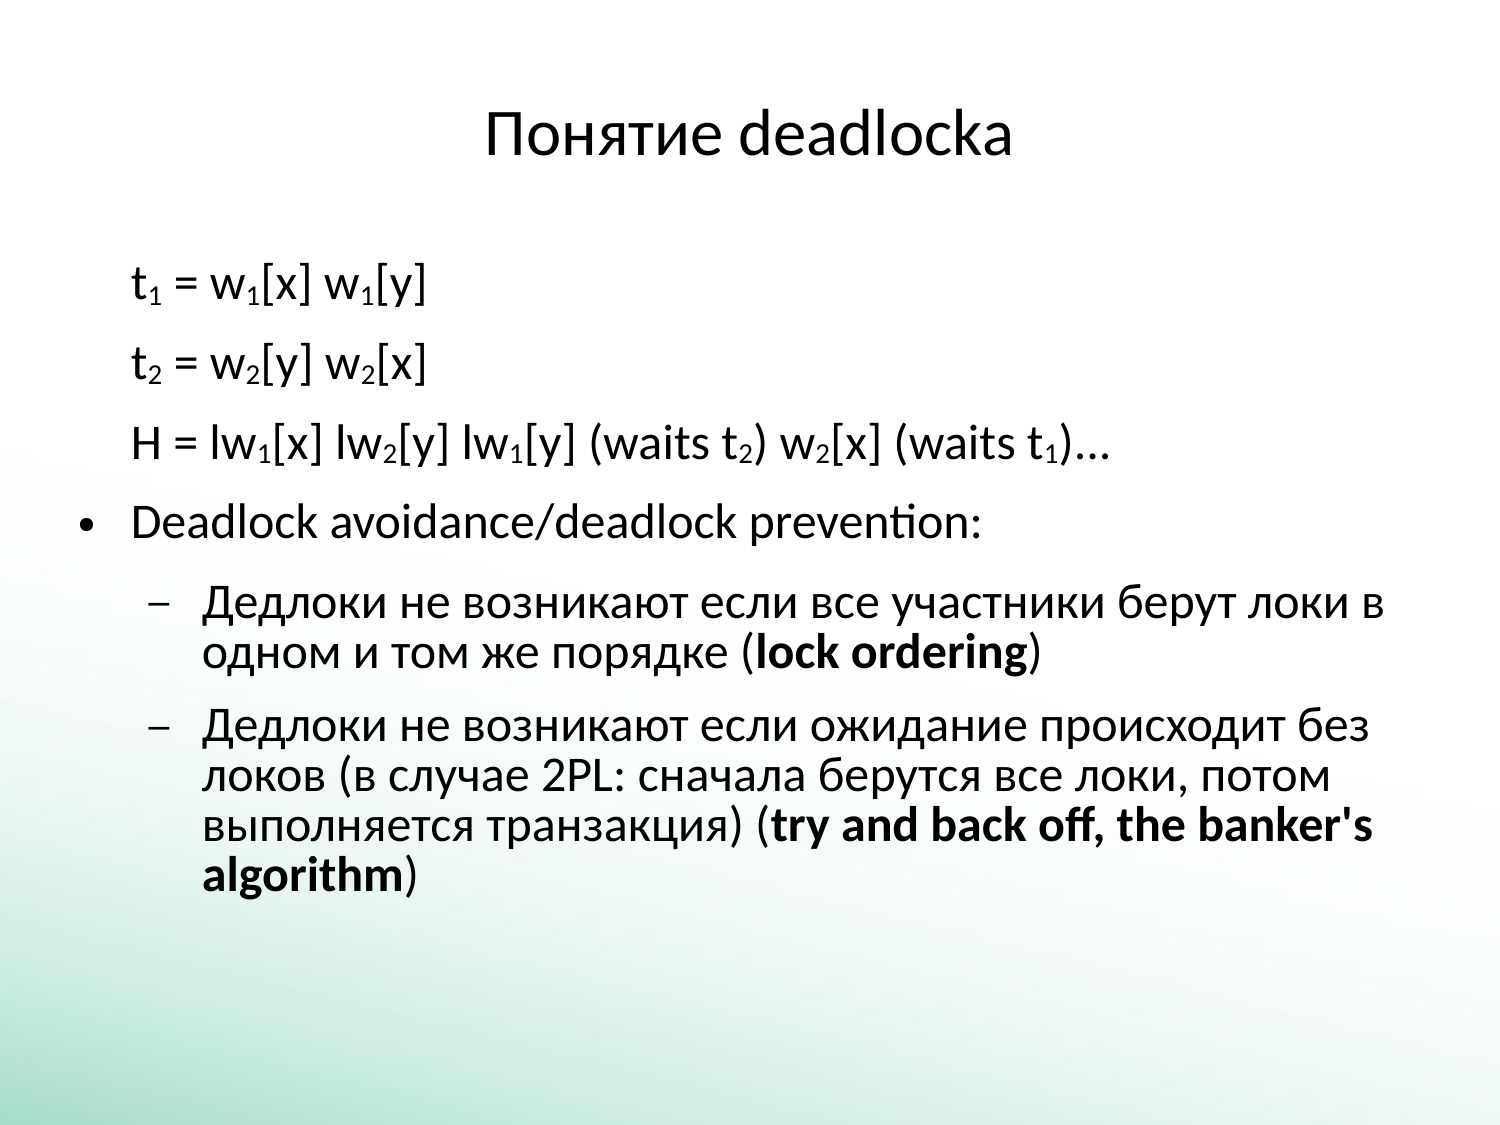

# Понятие deadlockа
t1 = w1[x] w1[y]
t2 = w2[y] w2[x]
H = lw1[x] lw2[y] lw1[y] (waits t2) w2[x] (waits t1)...
Deadlock avoidance/deadlock prevention:
Дедлоки не возникают если все участники берут локи в одном и том же порядке (lock ordering)
Дедлоки не возникают если ожидание происходит без локов (в случае 2PL: сначала берутся все локи, потом выполняется транзакция) (try and back off, the banker's algorithm)